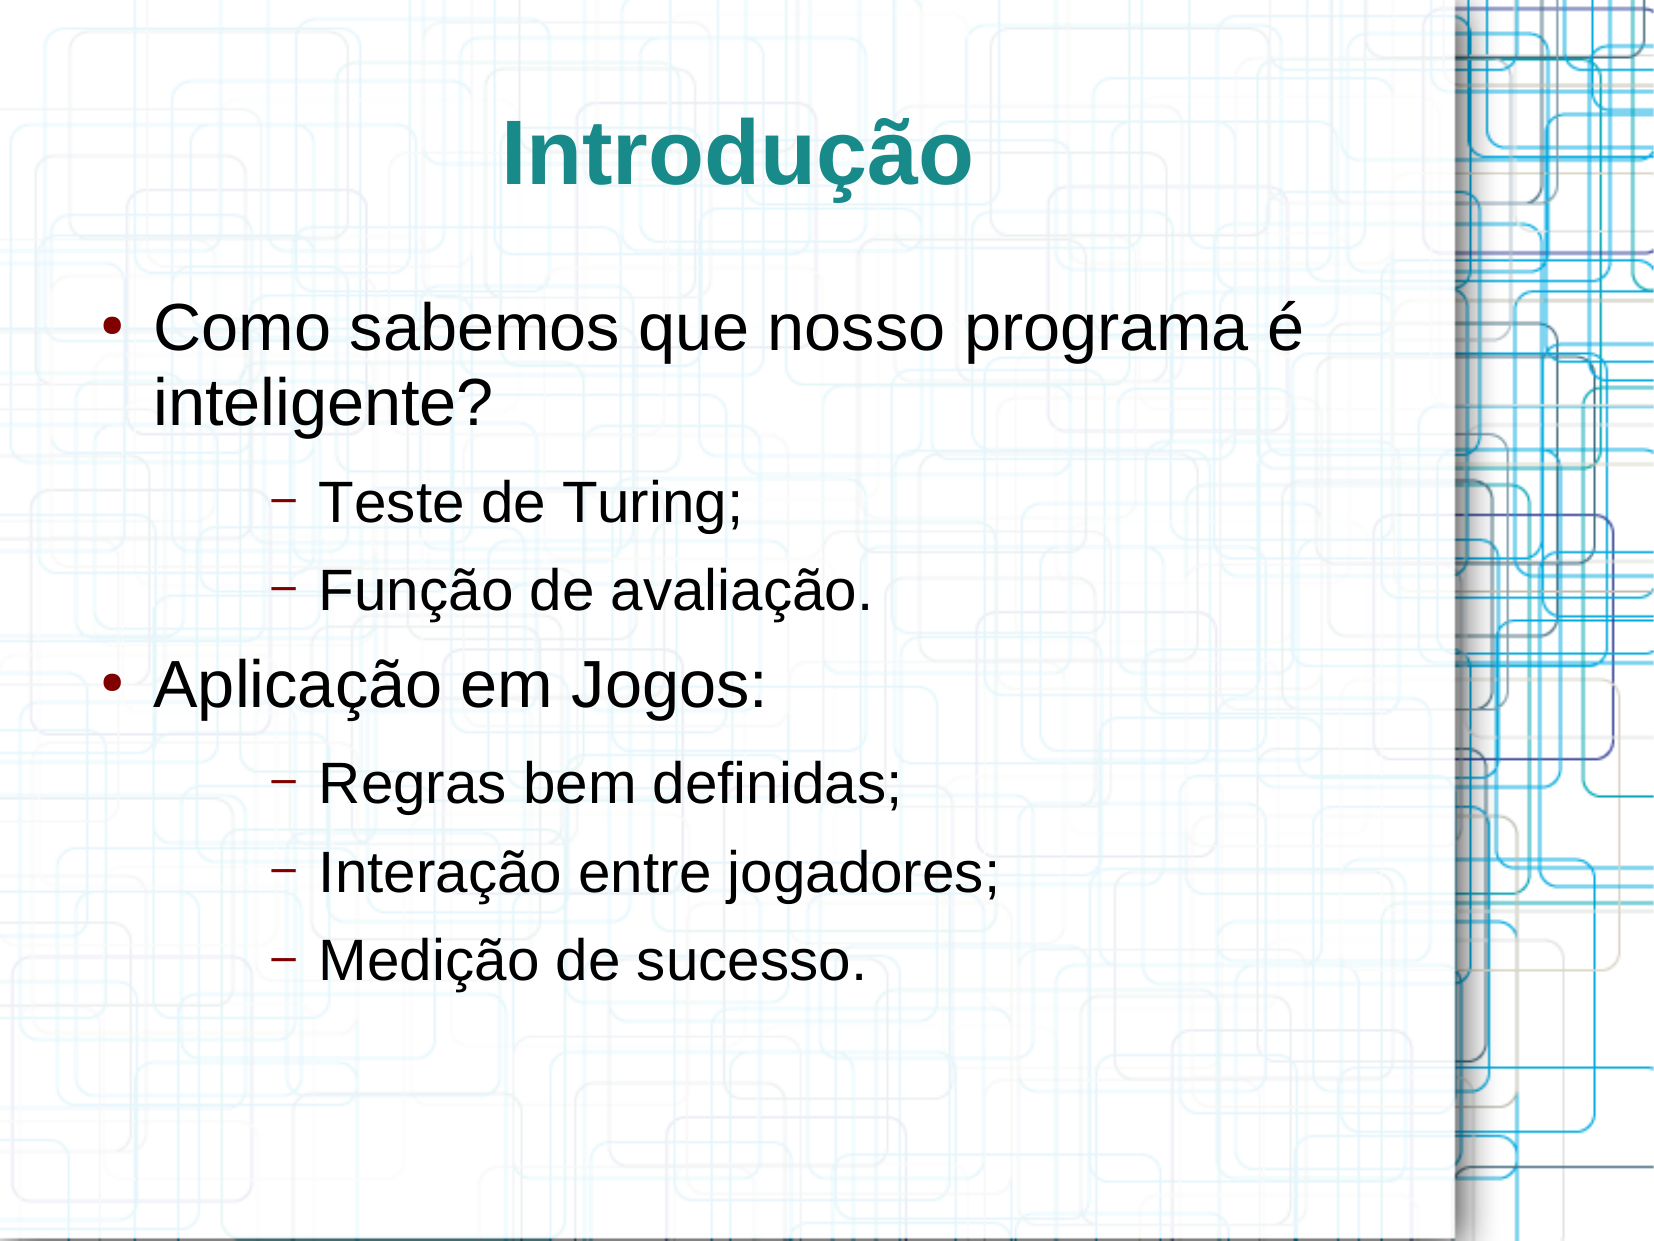

# Introdução
Como sabemos que nosso programa é inteligente?
Teste de Turing;
Função de avaliação.
Aplicação em Jogos:
Regras bem definidas;
Interação entre jogadores;
Medição de sucesso.